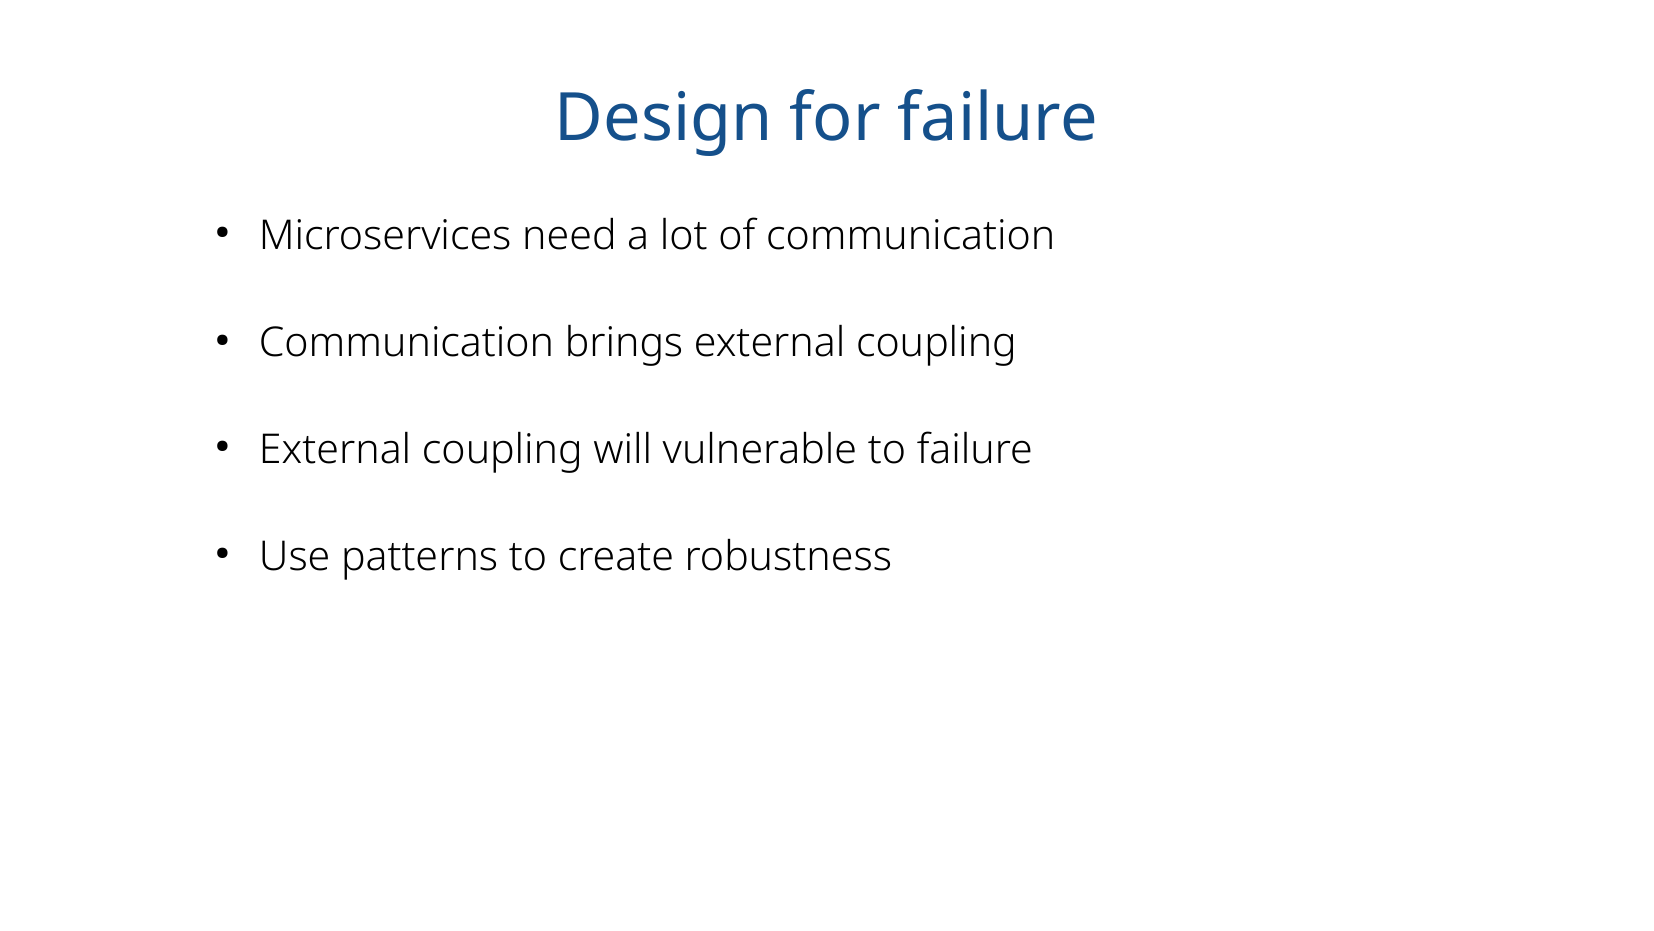

# Design for failure
Microservices need a lot of communication
Communication brings external coupling
External coupling will vulnerable to failure
Use patterns to create robustness